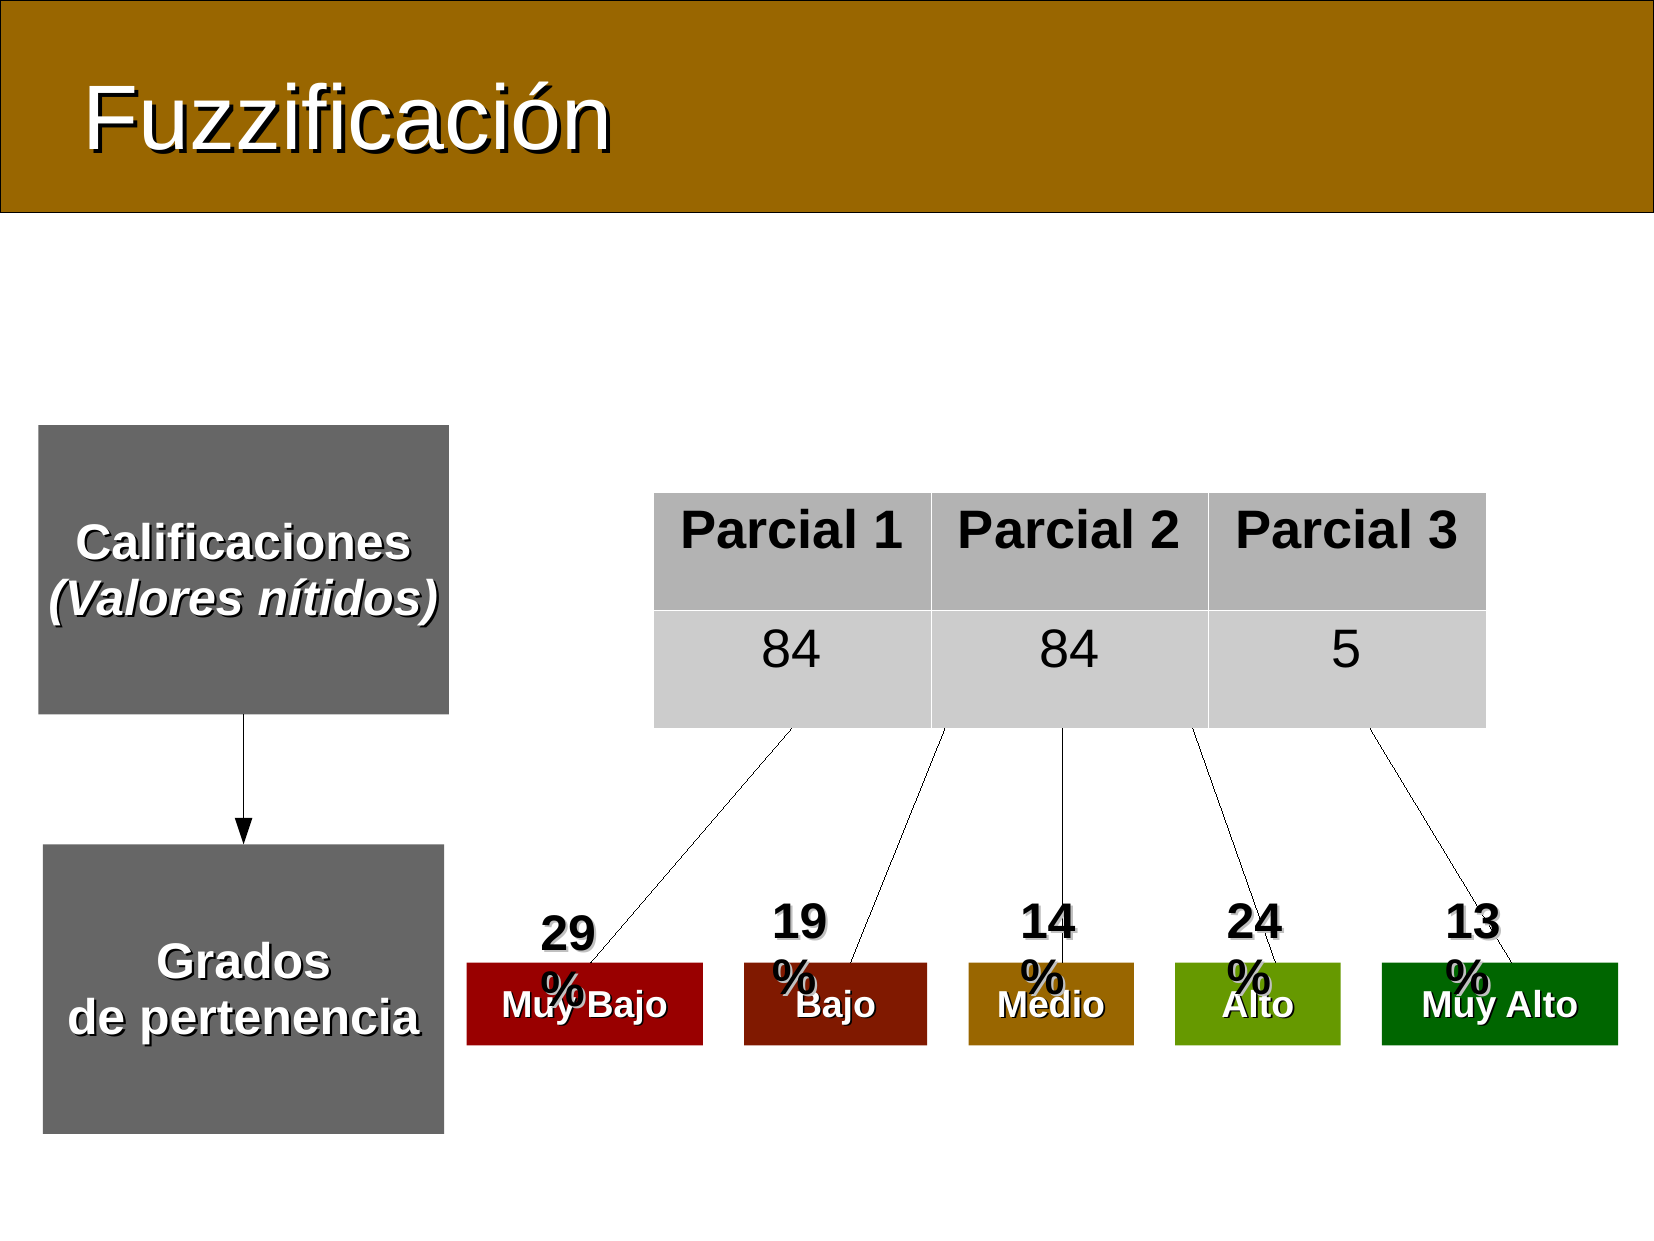

# Fuzzificación
Calificaciones
(Valores nítidos)
| Parcial 1 | Parcial 2 | Parcial 3 |
| --- | --- | --- |
| 84 | 84 | 5 |
Grados
de pertenencia
19%
14%
24%
13%
29%
Muy Bajo
Bajo
Medio
Alto
Muy Alto